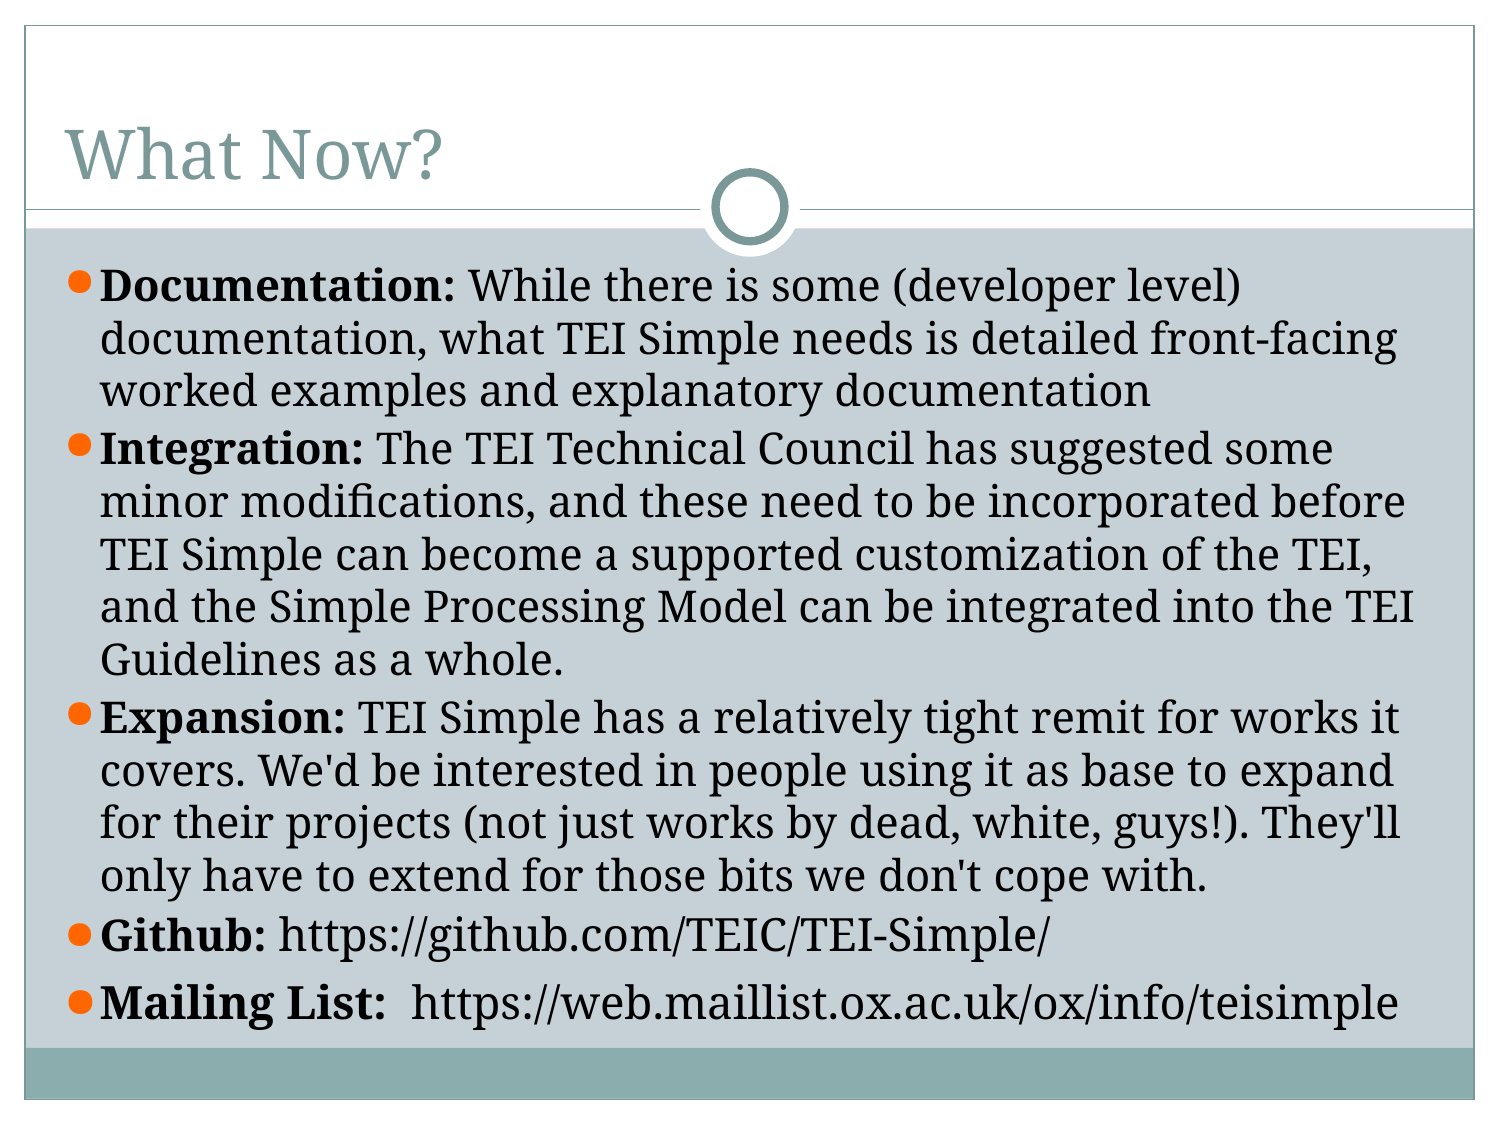

What Now?
Documentation: While there is some (developer level) documentation, what TEI Simple needs is detailed front-facing worked examples and explanatory documentation
Integration: The TEI Technical Council has suggested some minor modifications, and these need to be incorporated before TEI Simple can become a supported customization of the TEI, and the Simple Processing Model can be integrated into the TEI Guidelines as a whole.
Expansion: TEI Simple has a relatively tight remit for works it covers. We'd be interested in people using it as base to expand for their projects (not just works by dead, white, guys!). They'll only have to extend for those bits we don't cope with.
Github: https://github.com/TEIC/TEI-Simple/
Mailing List: https://web.maillist.ox.ac.uk/ox/info/teisimple